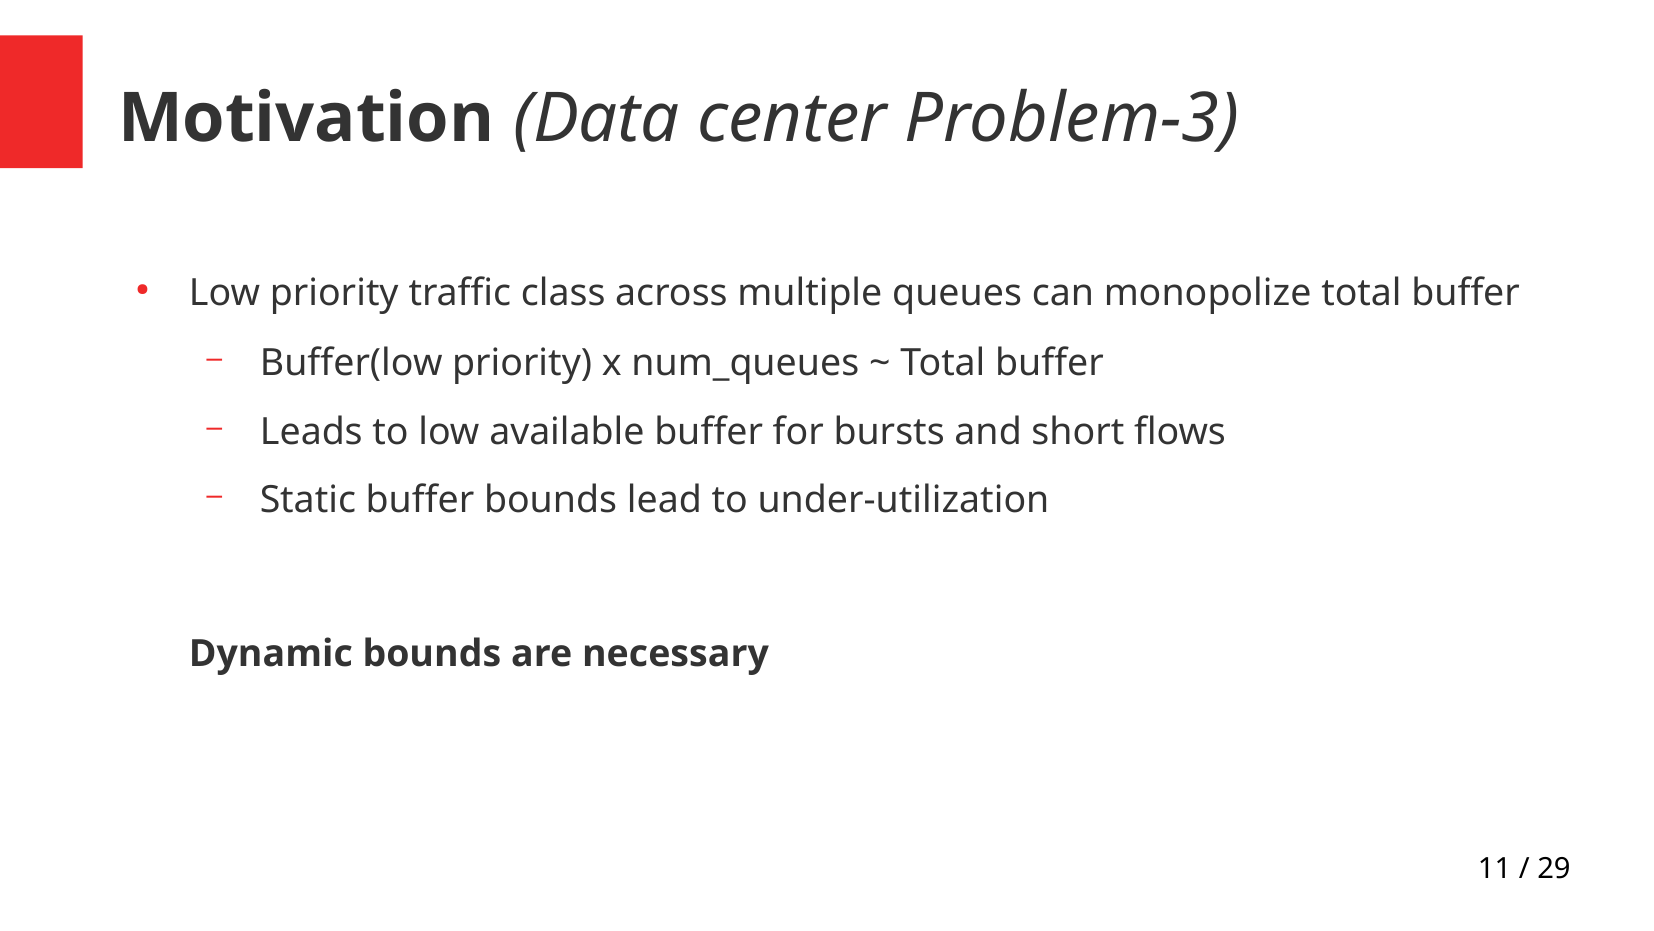

# Motivation (Data center Problem-3)
Low priority traffic class across multiple queues can monopolize total buffer
Buffer(low priority) x num_queues ~ Total buffer
Leads to low available buffer for bursts and short flows
Static buffer bounds lead to under-utilization
Dynamic bounds are necessary
11